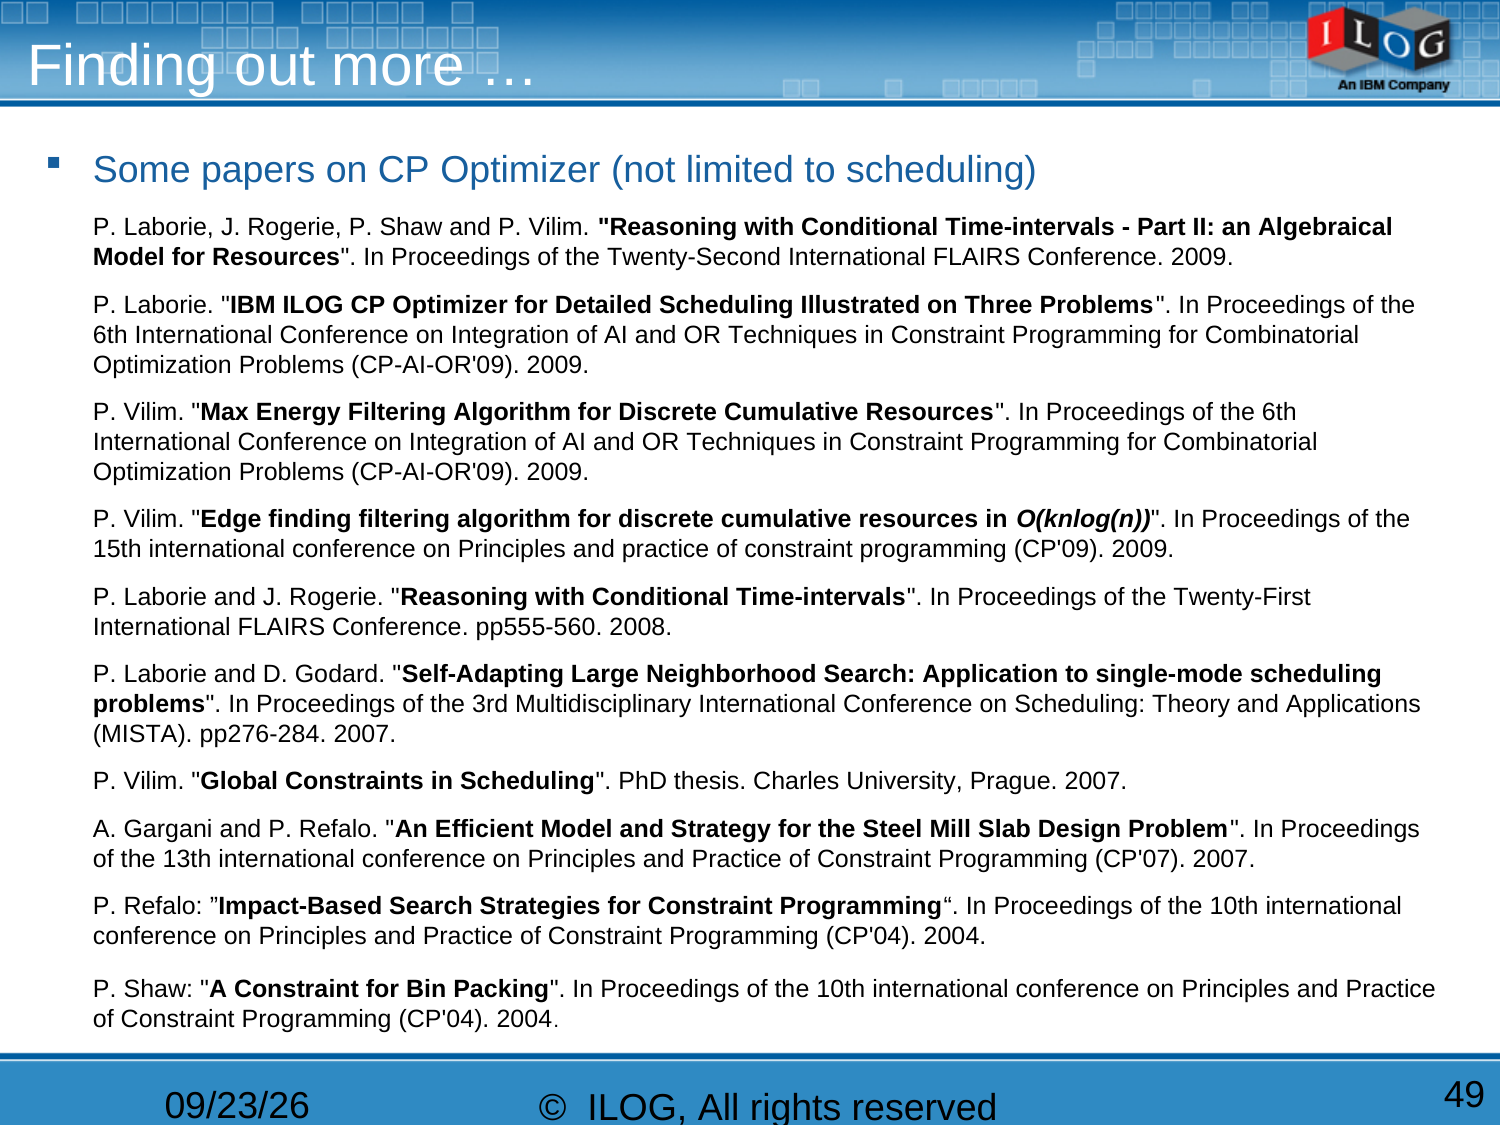

# Finding out more …
Some papers on CP Optimizer (not limited to scheduling)
	P. Laborie, J. Rogerie, P. Shaw and P. Vilim. "Reasoning with Conditional Time-intervals - Part II: an Algebraical Model for Resources". In Proceedings of the Twenty-Second International FLAIRS Conference. 2009.
P. Laborie. "IBM ILOG CP Optimizer for Detailed Scheduling Illustrated on Three Problems". In Proceedings of the 6th International Conference on Integration of AI and OR Techniques in Constraint Programming for Combinatorial Optimization Problems (CP-AI-OR'09). 2009.
P. Vilim. "Max Energy Filtering Algorithm for Discrete Cumulative Resources". In Proceedings of the 6th International Conference on Integration of AI and OR Techniques in Constraint Programming for Combinatorial Optimization Problems (CP-AI-OR'09). 2009.
P. Vilim. "Edge finding filtering algorithm for discrete cumulative resources in O(knlog(n))". In Proceedings of the 15th international conference on Principles and practice of constraint programming (CP'09). 2009.
P. Laborie and J. Rogerie. "Reasoning with Conditional Time-intervals". In Proceedings of the Twenty-First International FLAIRS Conference. pp555-560. 2008.
P. Laborie and D. Godard. "Self-Adapting Large Neighborhood Search: Application to single-mode scheduling problems". In Proceedings of the 3rd Multidisciplinary International Conference on Scheduling: Theory and Applications (MISTA). pp276-284. 2007.
P. Vilim. "Global Constraints in Scheduling". PhD thesis. Charles University, Prague. 2007.
A. Gargani and P. Refalo. "An Efficient Model and Strategy for the Steel Mill Slab Design Problem". In Proceedings of the 13th international conference on Principles and Practice of Constraint Programming (CP'07). 2007.
P. Refalo: ”Impact-Based Search Strategies for Constraint Programming“. In Proceedings of the 10th international conference on Principles and Practice of Constraint Programming (CP'04). 2004.
	P. Shaw: "A Constraint for Bin Packing". In Proceedings of the 10th international conference on Principles and Practice of Constraint Programming (CP'04). 2004.
49
© ILOG, All rights reserved